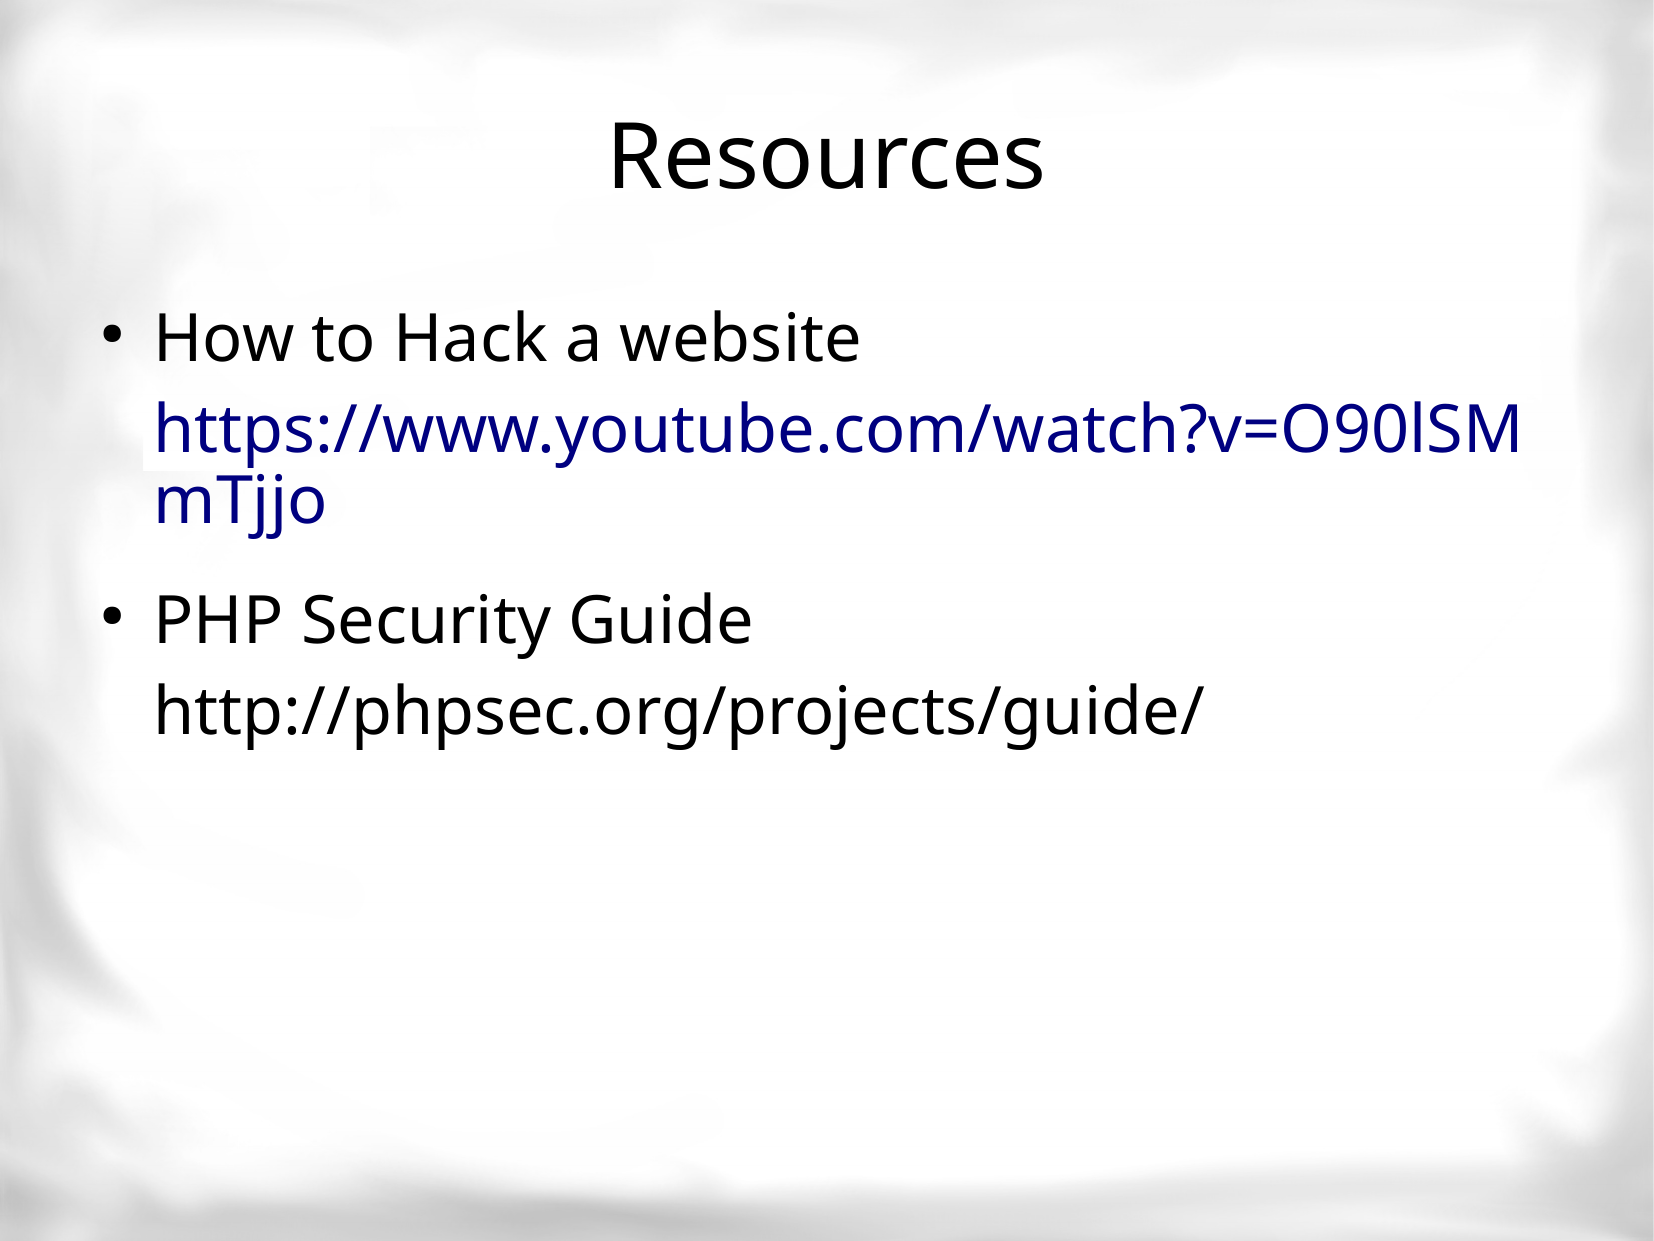

# Resources
How to Hack a website https://www.youtube.com/watch?v=O90lSMmTjjo
PHP Security Guide http://phpsec.org/projects/guide/